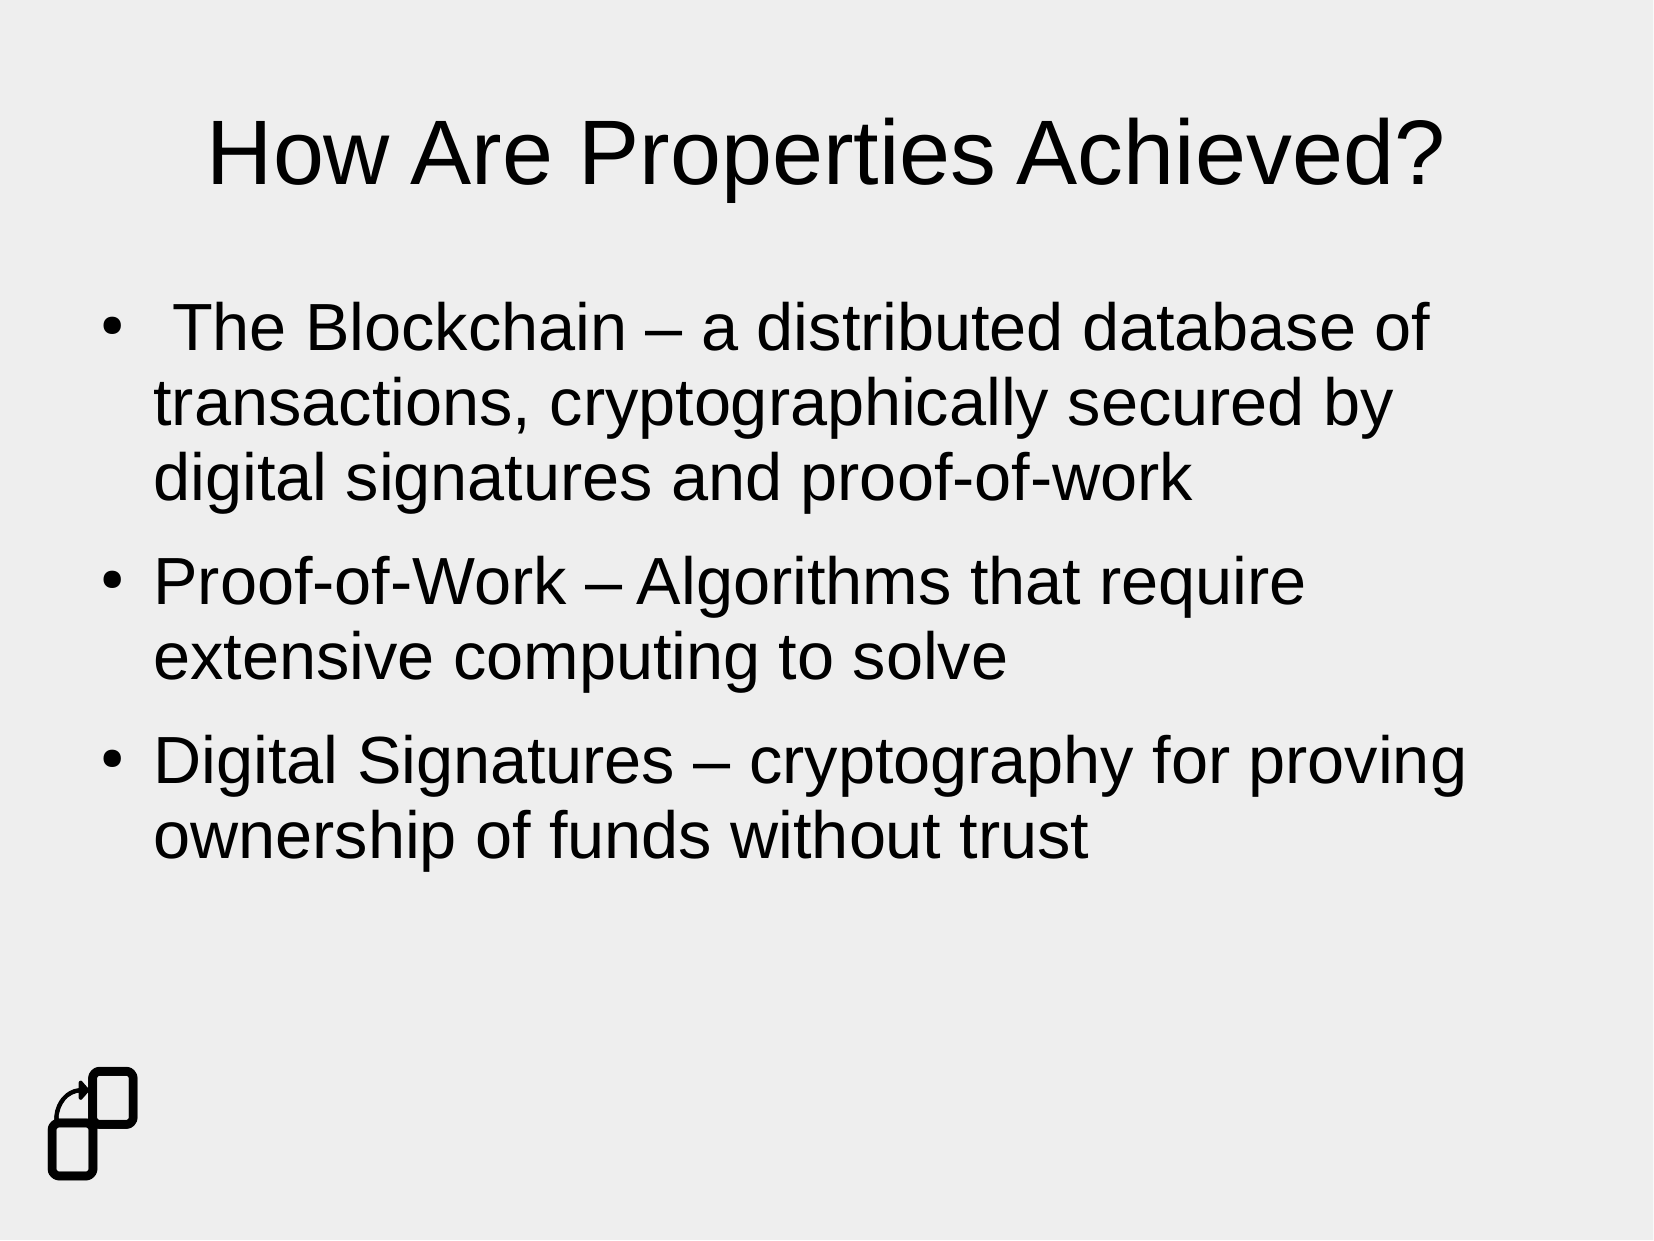

# How Are Properties Achieved?
 The Blockchain – a distributed database of transactions, cryptographically secured by digital signatures and proof-of-work
Proof-of-Work – Algorithms that require extensive computing to solve
Digital Signatures – cryptography for proving ownership of funds without trust